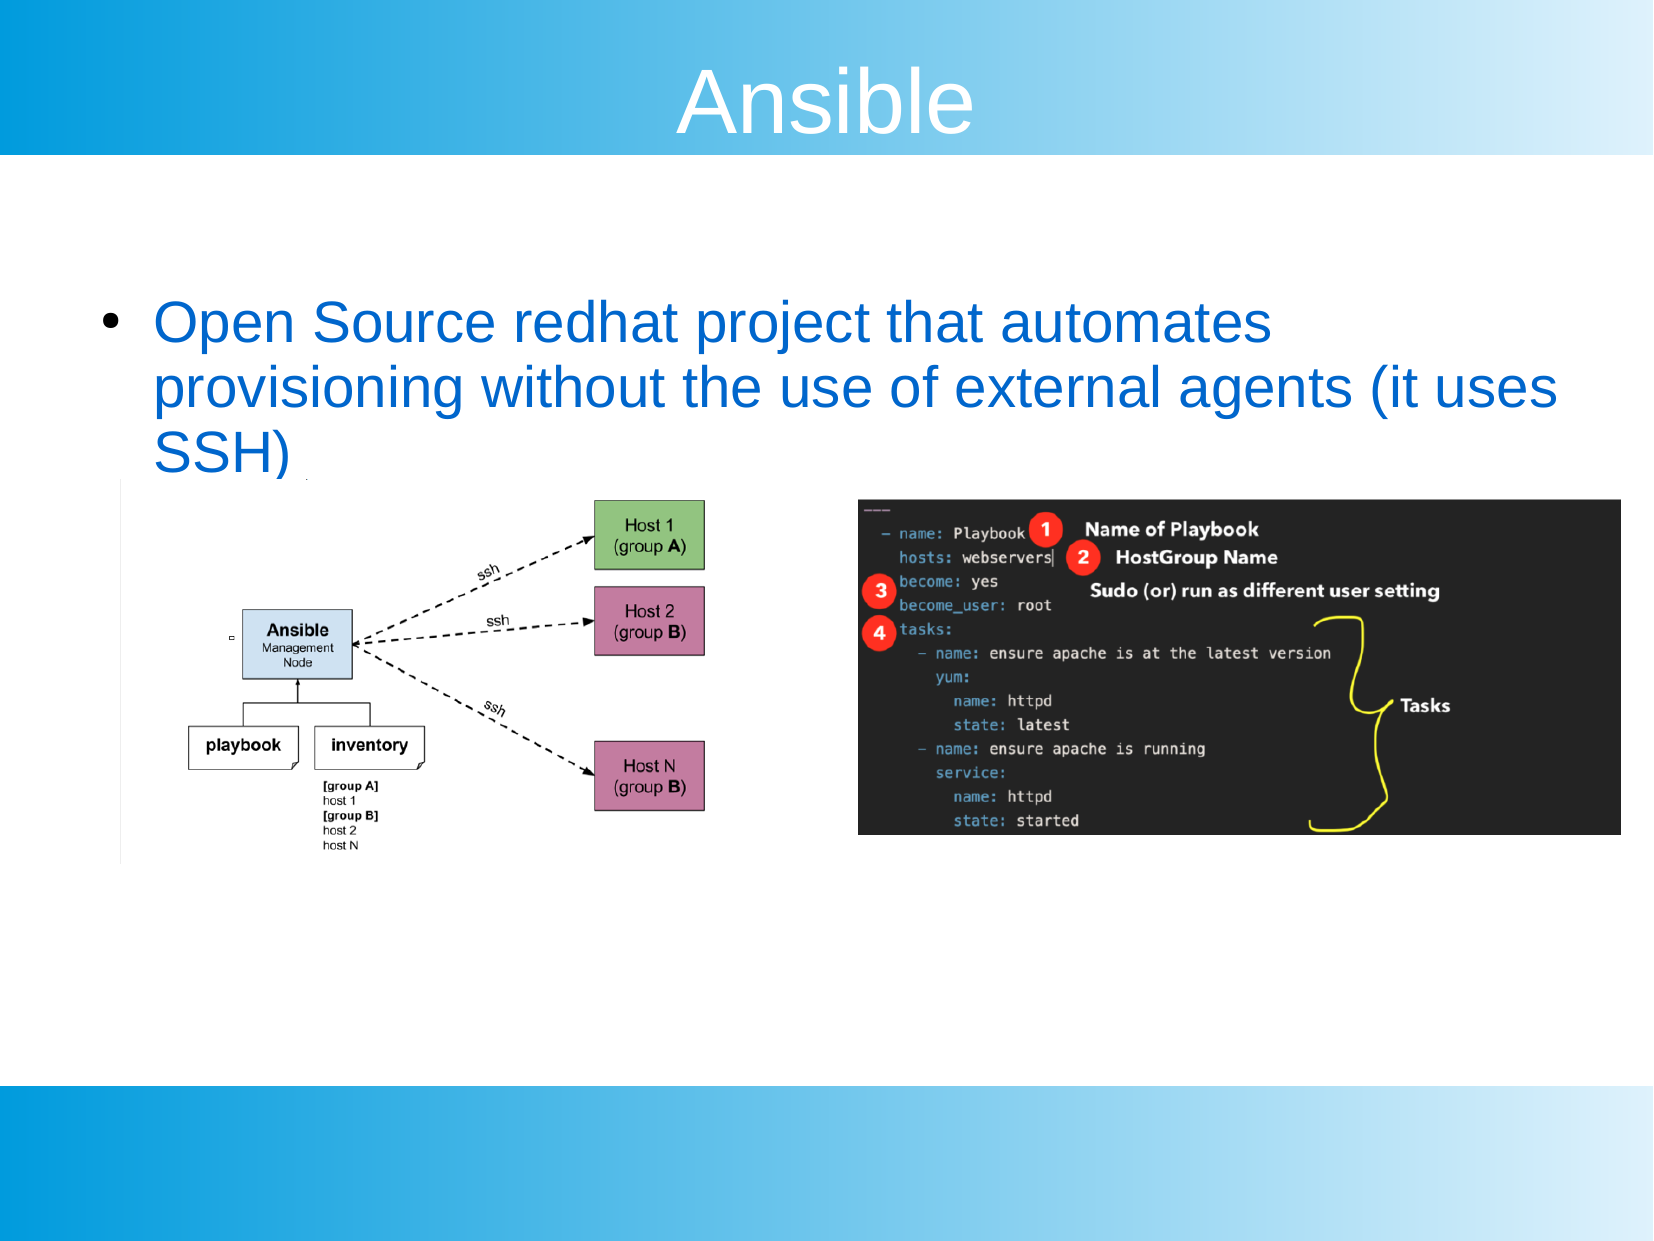

# Ansible
Open Source redhat project that automates provisioning without the use of external agents (it uses SSH)